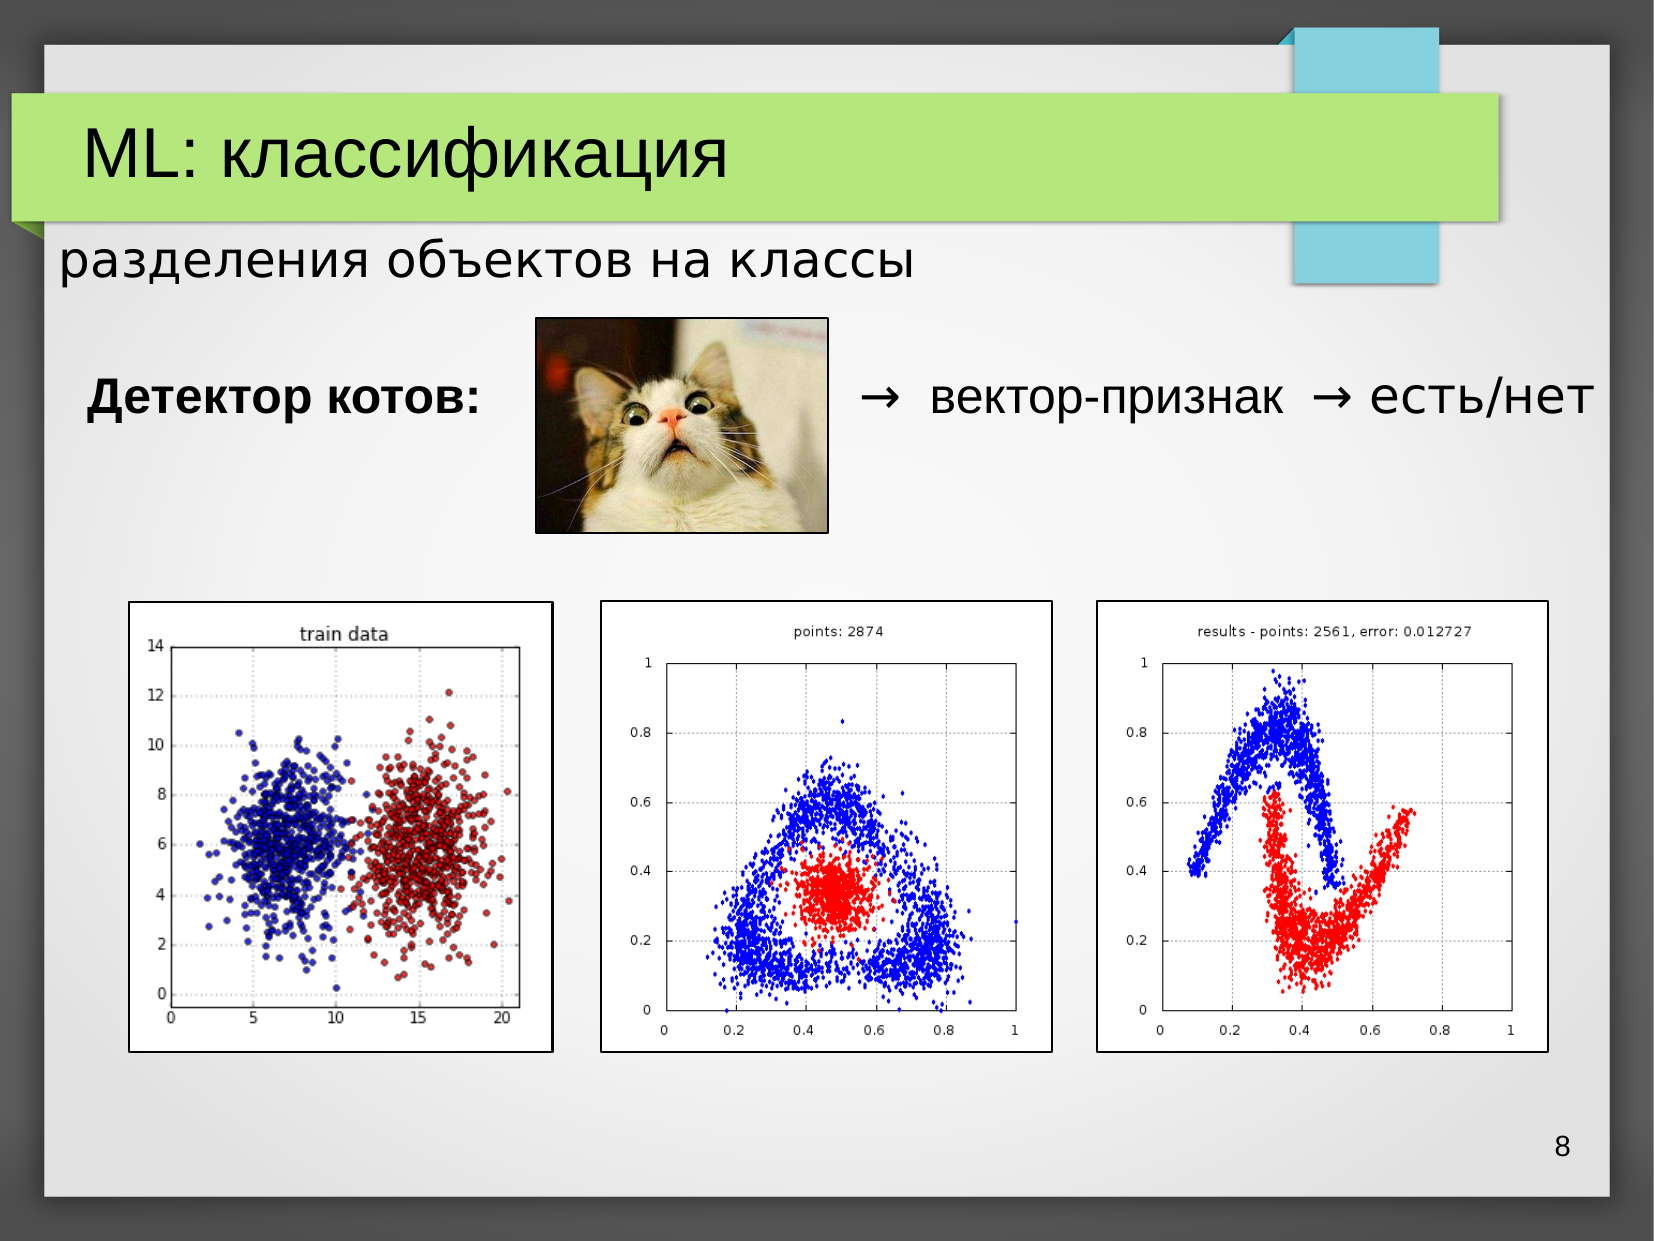

# ML: классификация
разделения объектов на классы
 Детектор котов: → вектор-признак → есть/нет
8